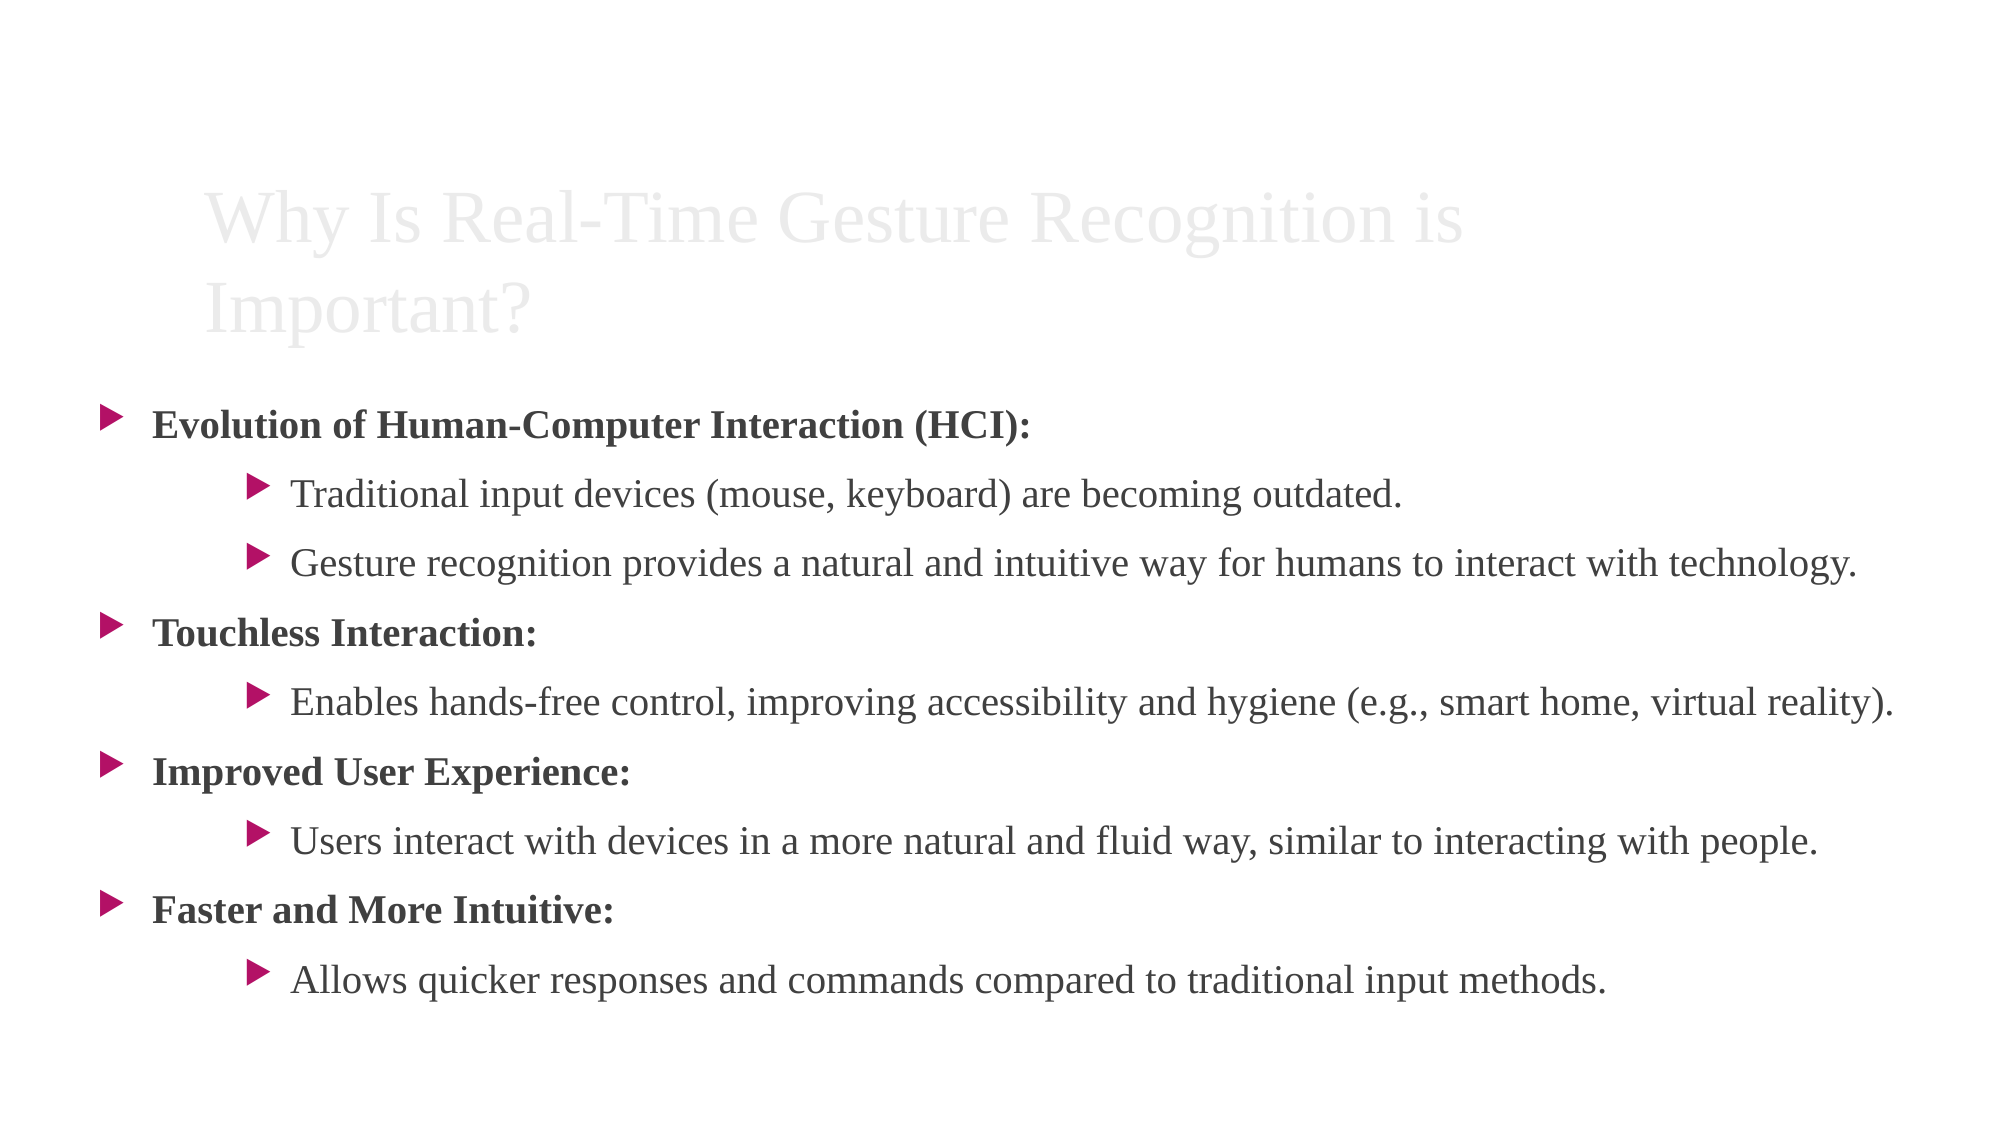

# Why Is Real-Time Gesture Recognition is Important?
Evolution of Human-Computer Interaction (HCI):
Traditional input devices (mouse, keyboard) are becoming outdated.
Gesture recognition provides a natural and intuitive way for humans to interact with technology.
Touchless Interaction:
Enables hands-free control, improving accessibility and hygiene (e.g., smart home, virtual reality).
Improved User Experience:
Users interact with devices in a more natural and fluid way, similar to interacting with people.
Faster and More Intuitive:
Allows quicker responses and commands compared to traditional input methods.